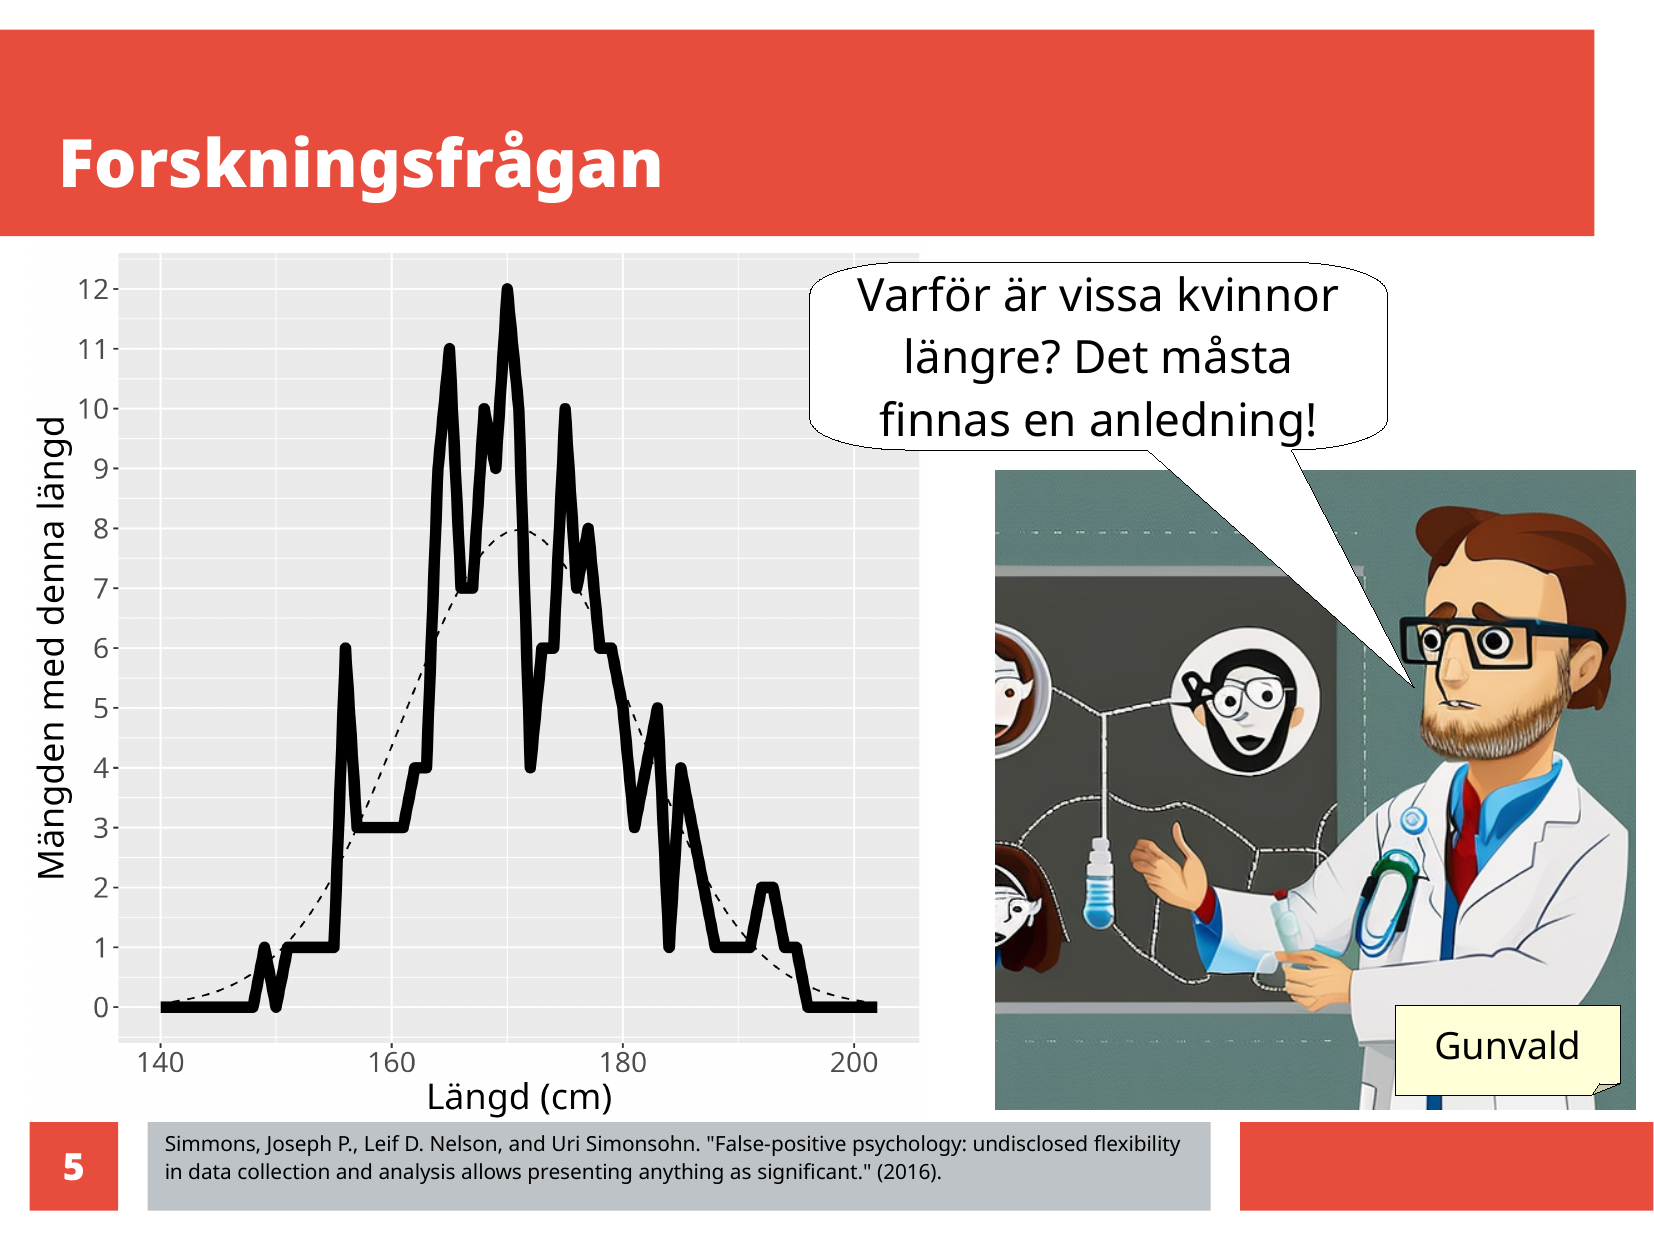

# Forskningsfrågan
Varför är vissa kvinnor längre? Det måsta finnas en anledning!
Gunvald
Simmons, Joseph P., Leif D. Nelson, and Uri Simonsohn. "False-positive psychology: undisclosed flexibility in data collection and analysis allows presenting anything as significant." (2016).
5